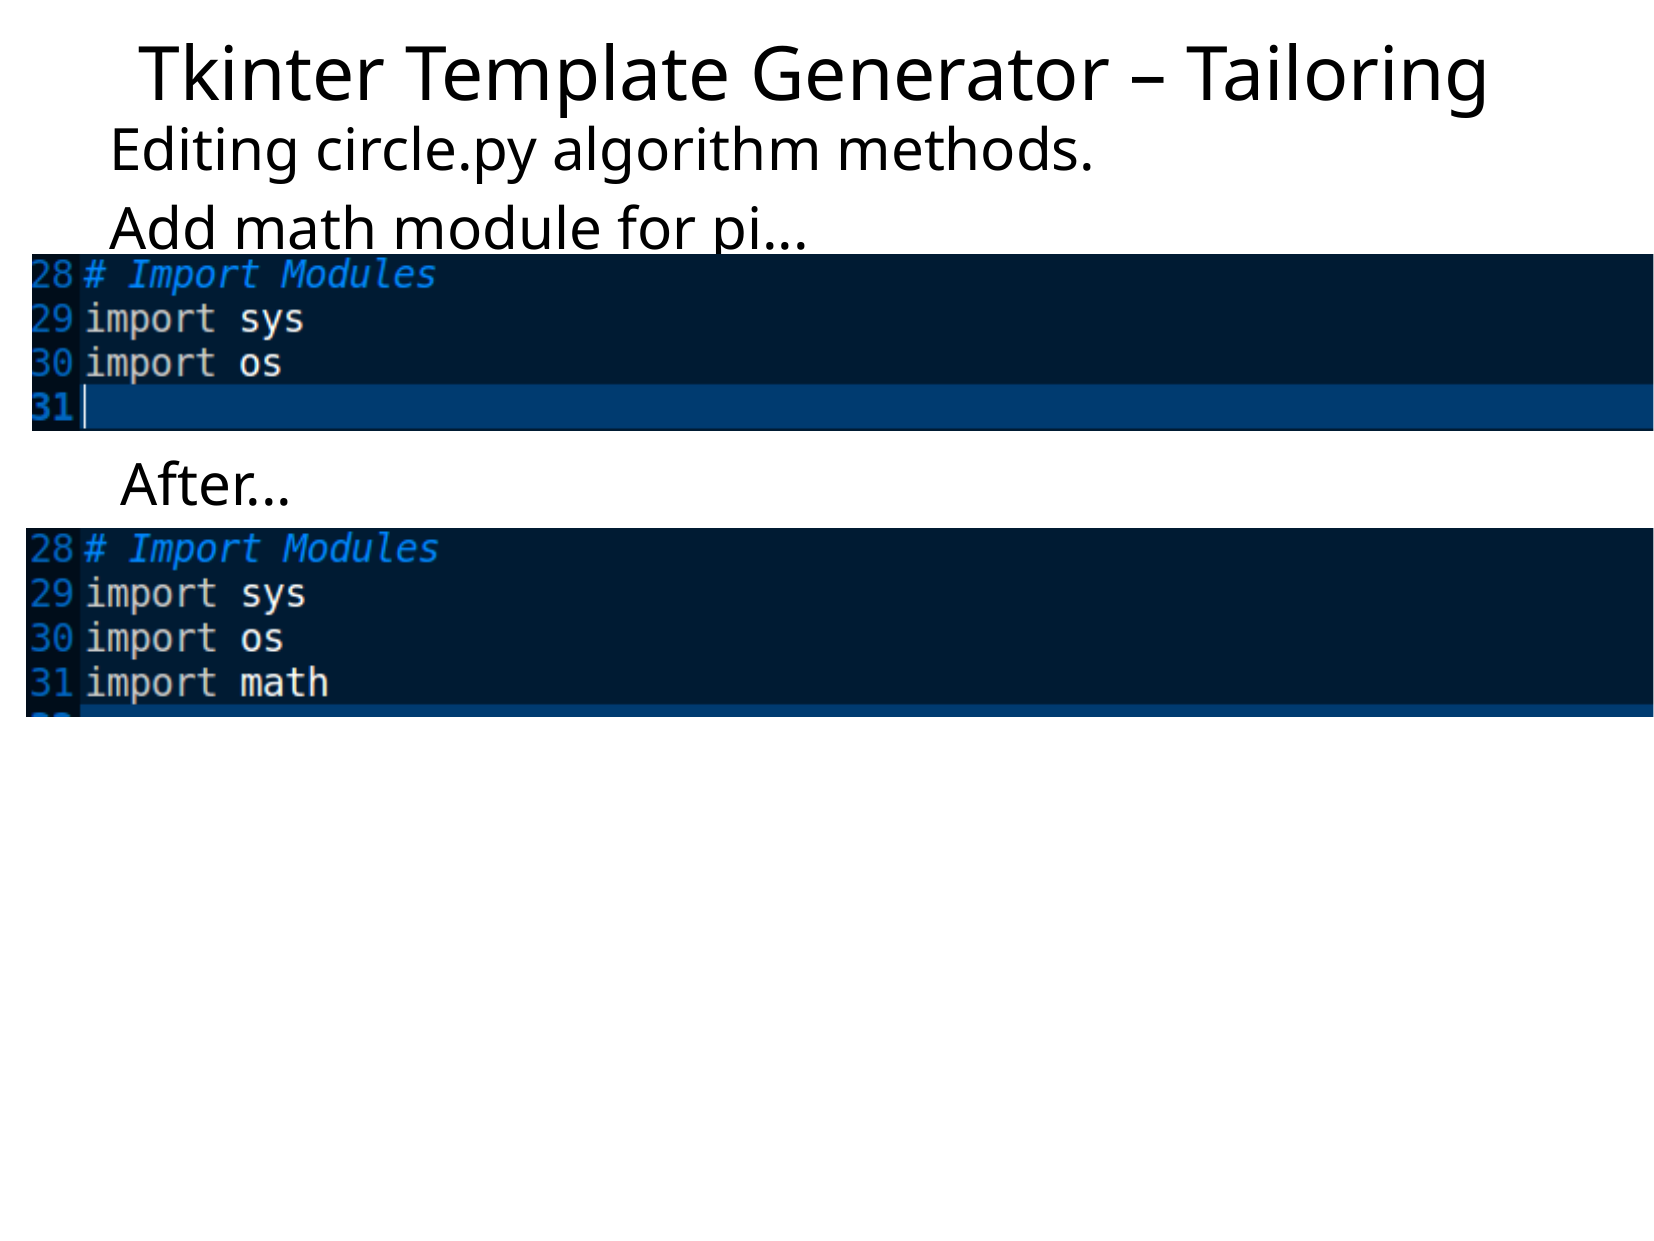

Tkinter Template Generator – Tailoring
# Editing circle.py algorithm methods. Add math module for pi...
After...